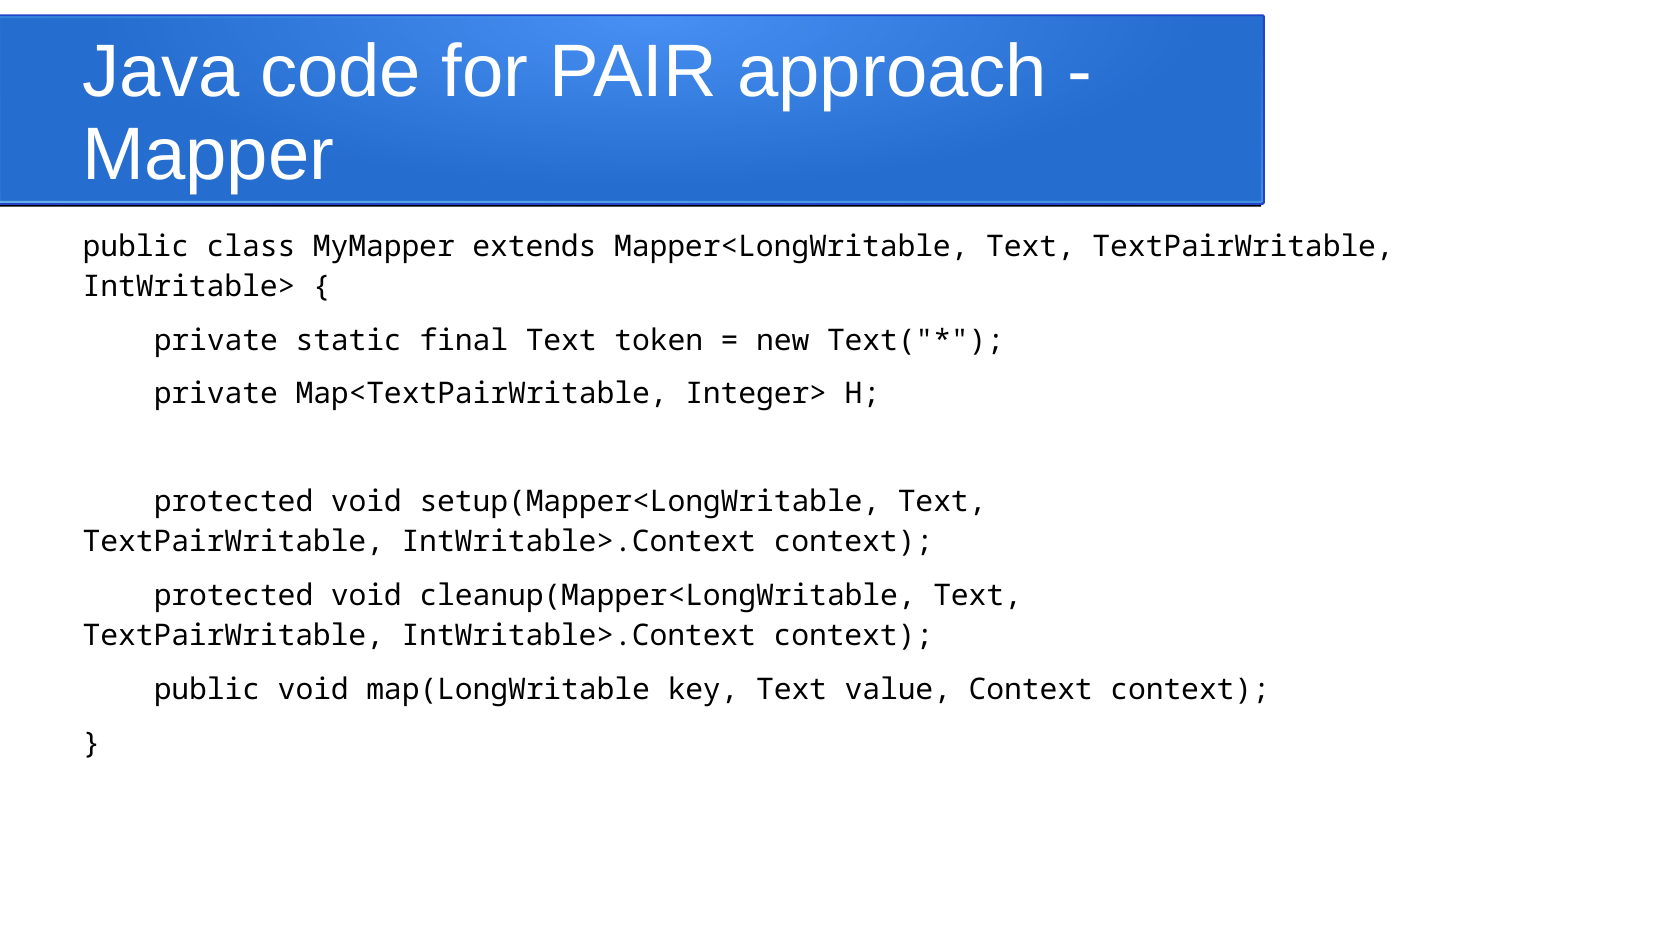

# Java code for PAIR approach - Mapper
public class MyMapper extends Mapper<LongWritable, Text, TextPairWritable, IntWritable> {
 private static final Text token = new Text("*");
 private Map<TextPairWritable, Integer> H;
 protected void setup(Mapper<LongWritable, Text, TextPairWritable, IntWritable>.Context context);
 protected void cleanup(Mapper<LongWritable, Text, TextPairWritable, IntWritable>.Context context);
 public void map(LongWritable key, Text value, Context context);
}